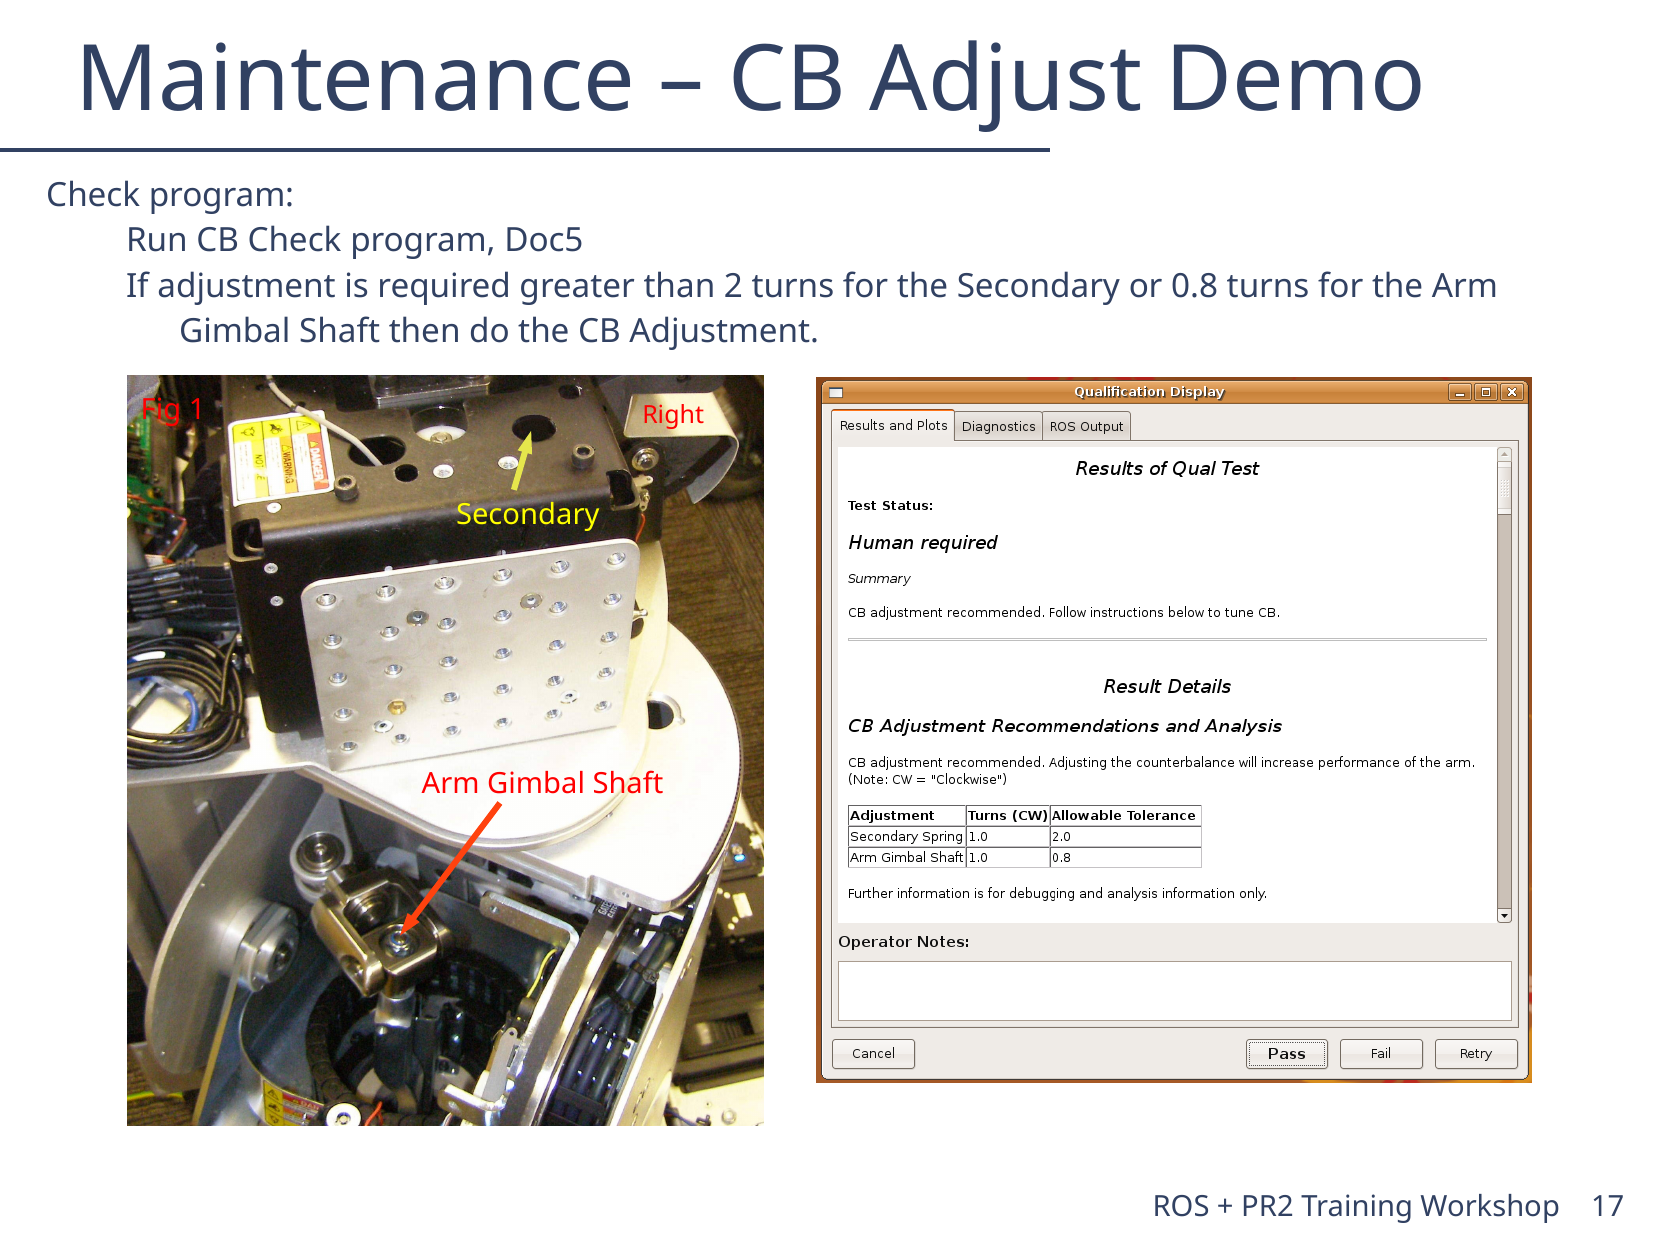

# Maintenance – CB Adjust Demo
 Check program:
Run CB Check program, Doc5
If adjustment is required greater than 2 turns for the Secondary or 0.8 turns for the Arm Gimbal Shaft then do the CB Adjustment.
Fig 1
Right
Secondary
Arm Gimbal Shaft